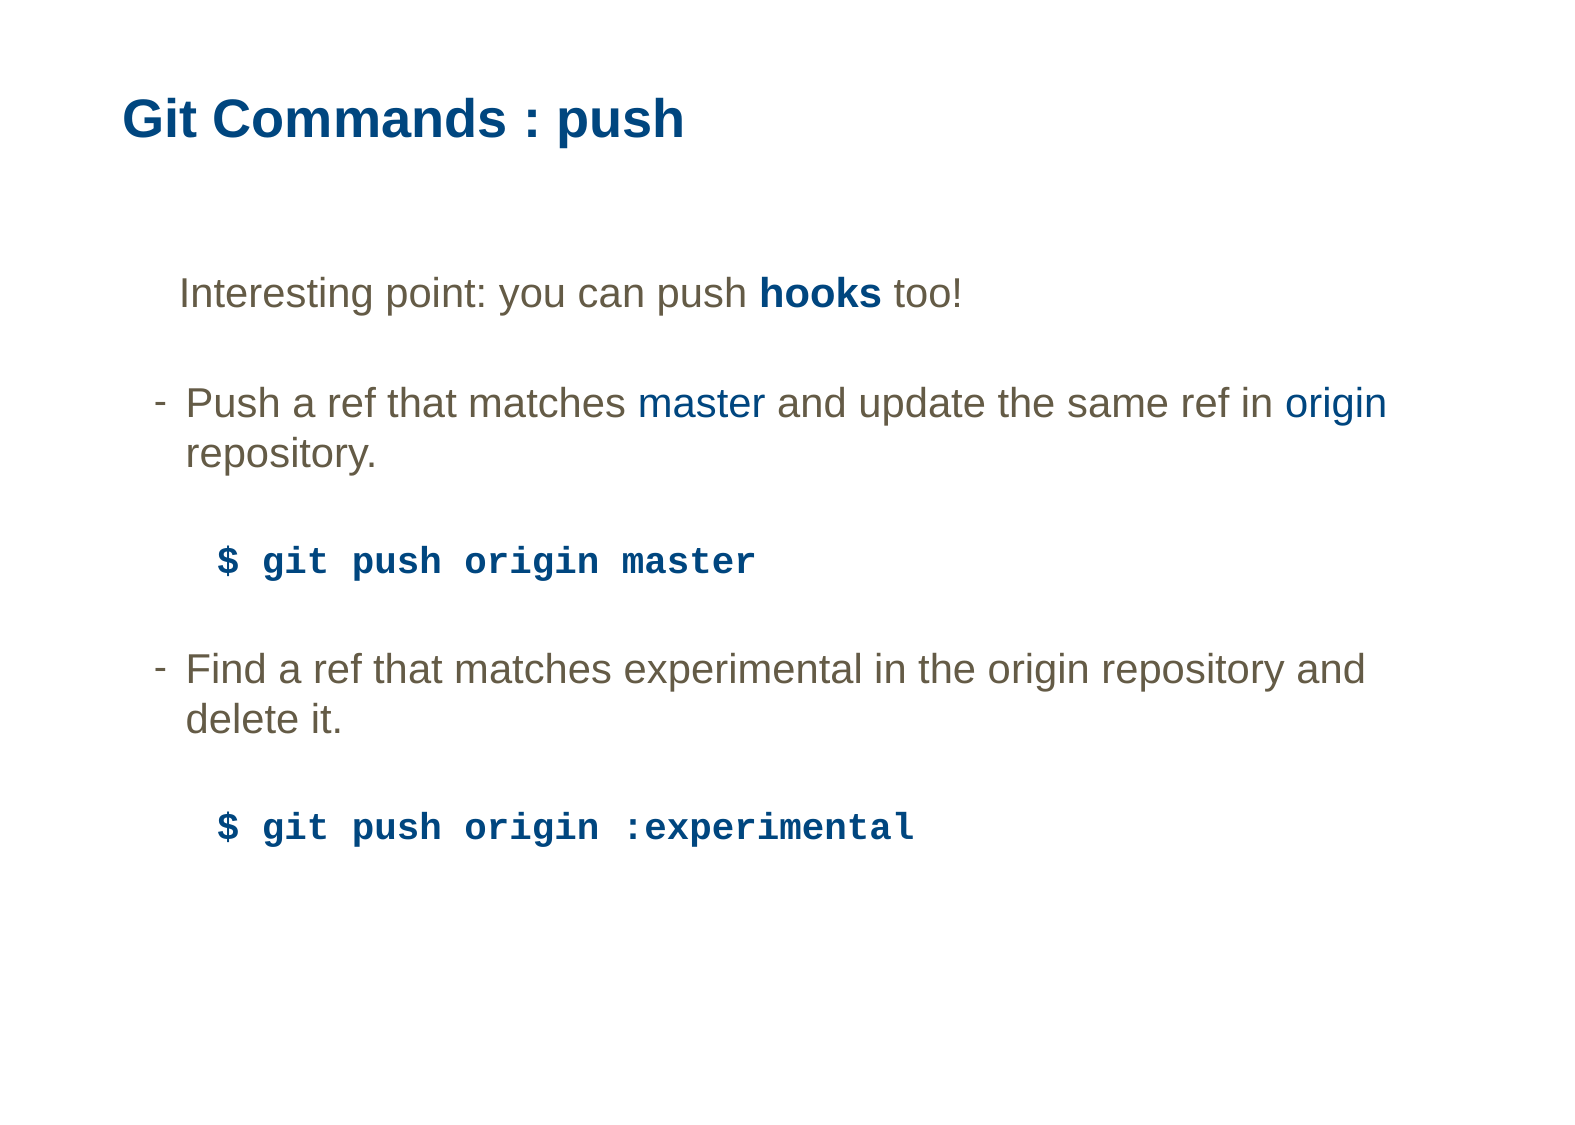

# Git Commands : push
Interesting point: you can push hooks too!
Push a ref that matches master and update the same ref in origin repository.
$ git push origin master
Find a ref that matches experimental in the origin repository and delete it.
$ git push origin :experimental